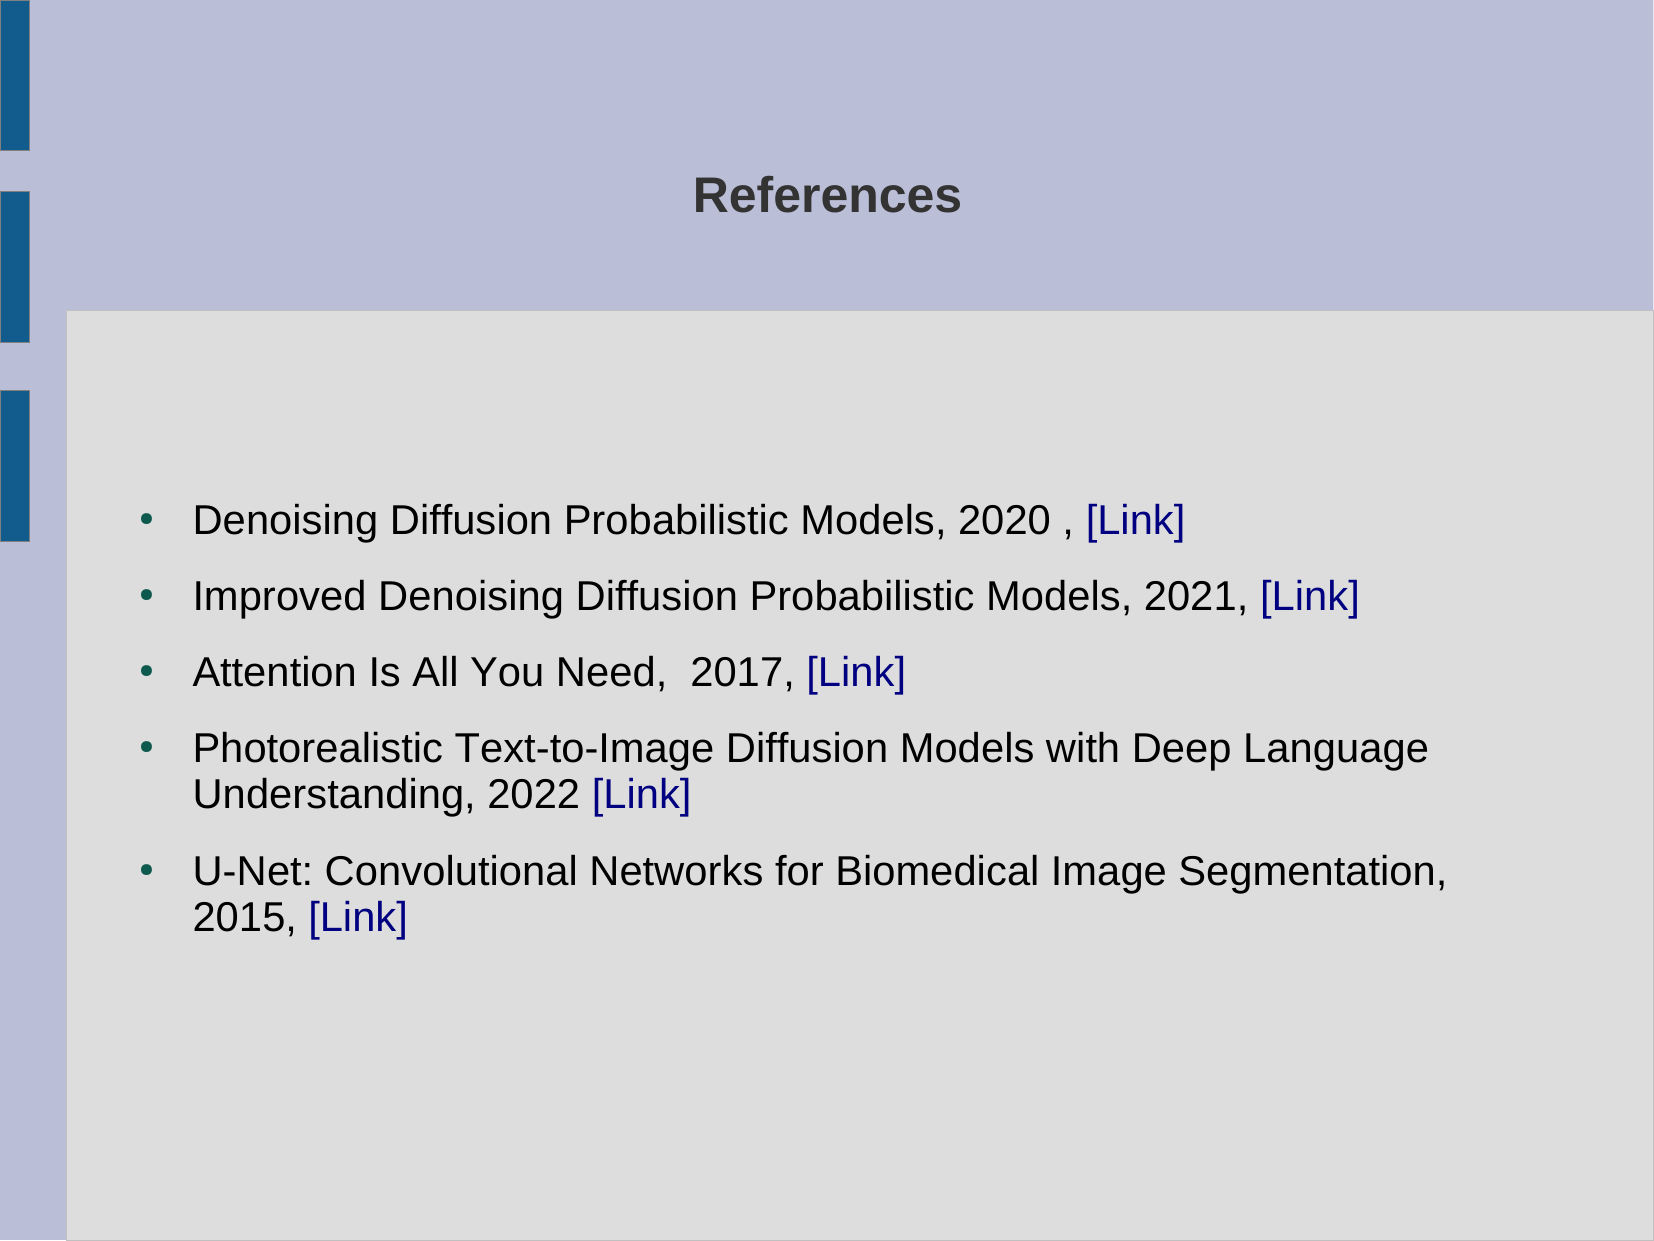

# References
Denoising Diffusion Probabilistic Models, 2020 , [Link]
Improved Denoising Diffusion Probabilistic Models, 2021, [Link]
Attention Is All You Need, 2017, [Link]
Photorealistic Text-to-Image Diffusion Models with Deep Language Understanding, 2022 [Link]
U-Net: Convolutional Networks for Biomedical Image Segmentation, 2015, [Link]